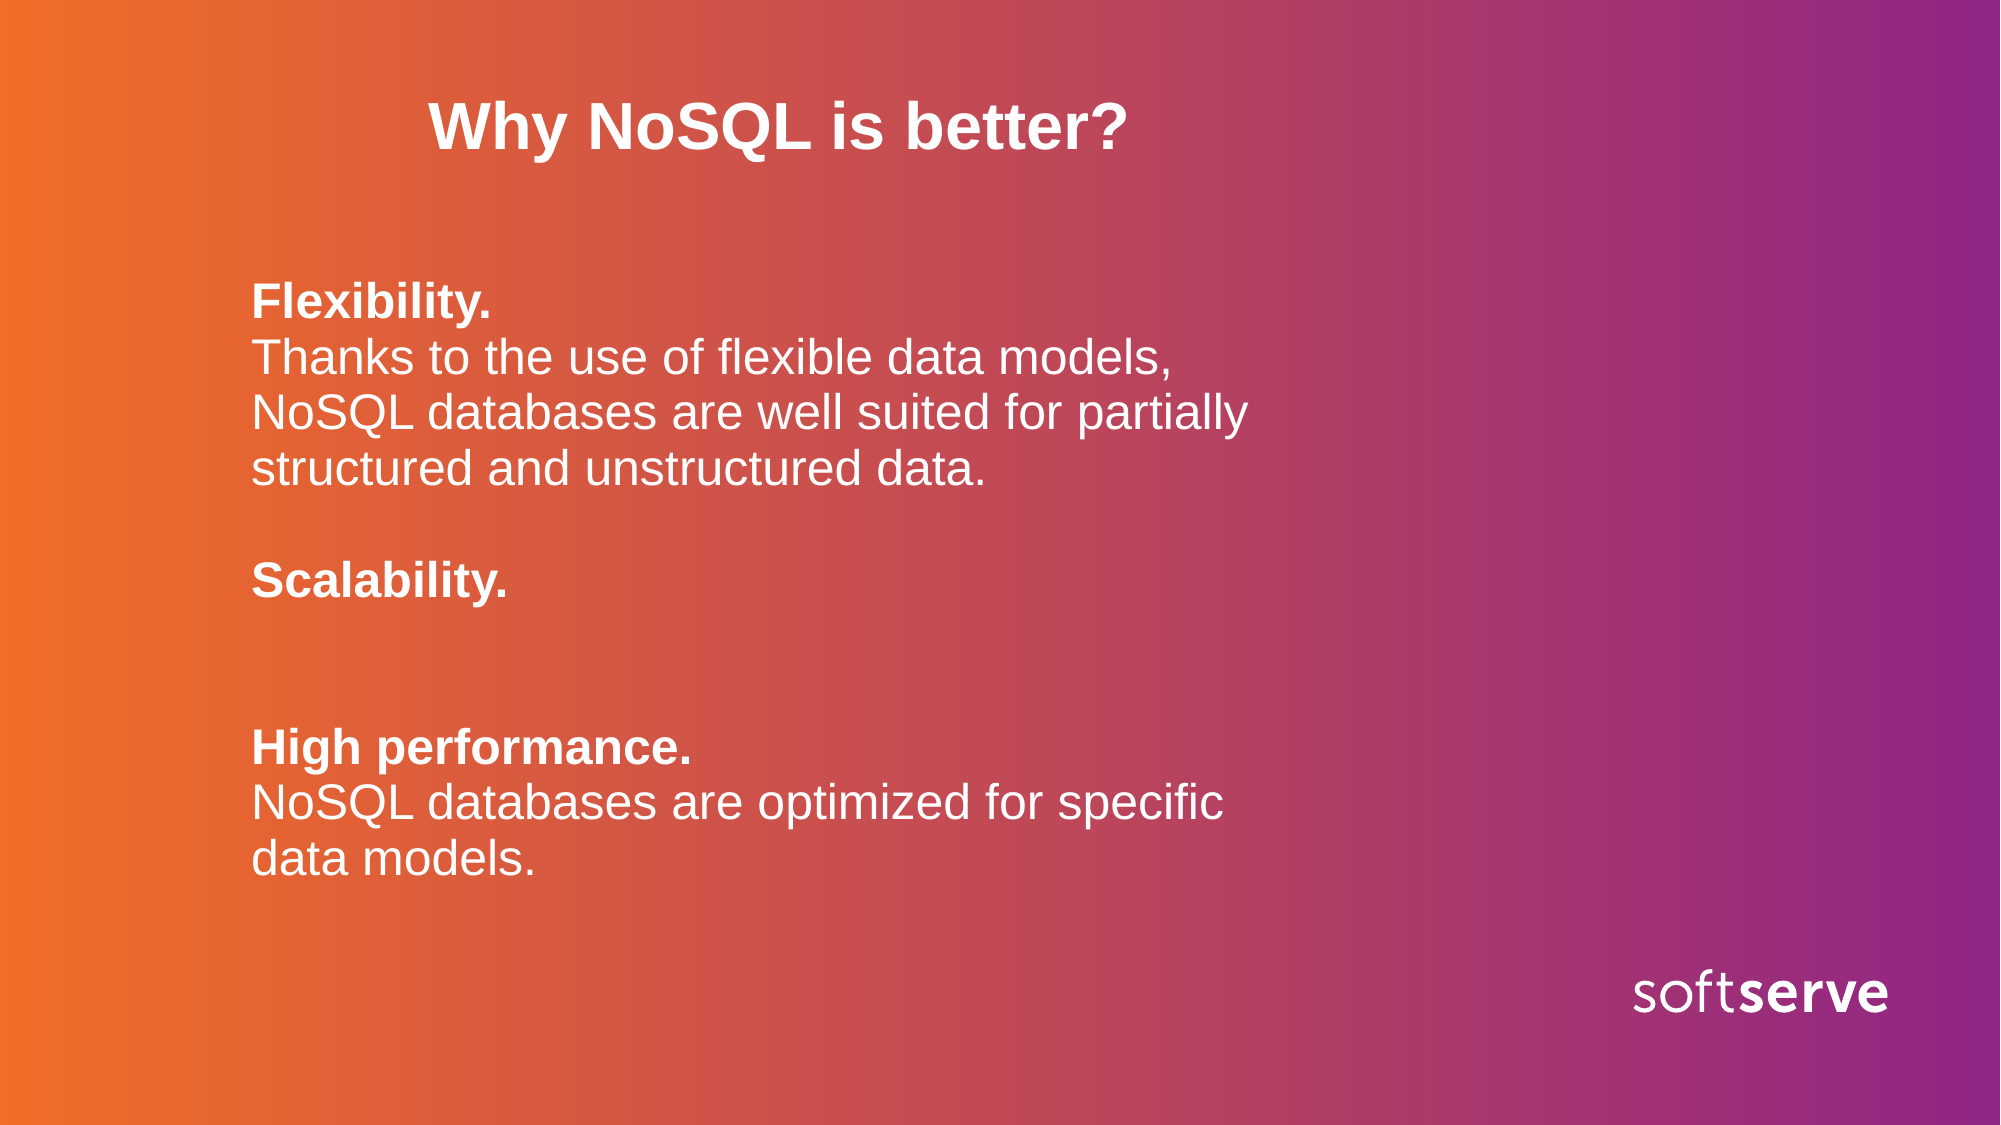

Why NoSQL is better?
Flexibility.
Thanks to the use of flexible data models, NoSQL databases are well suited for partially structured and unstructured data.
Scalability.
High performance.
NoSQL databases are optimized for specific data models.